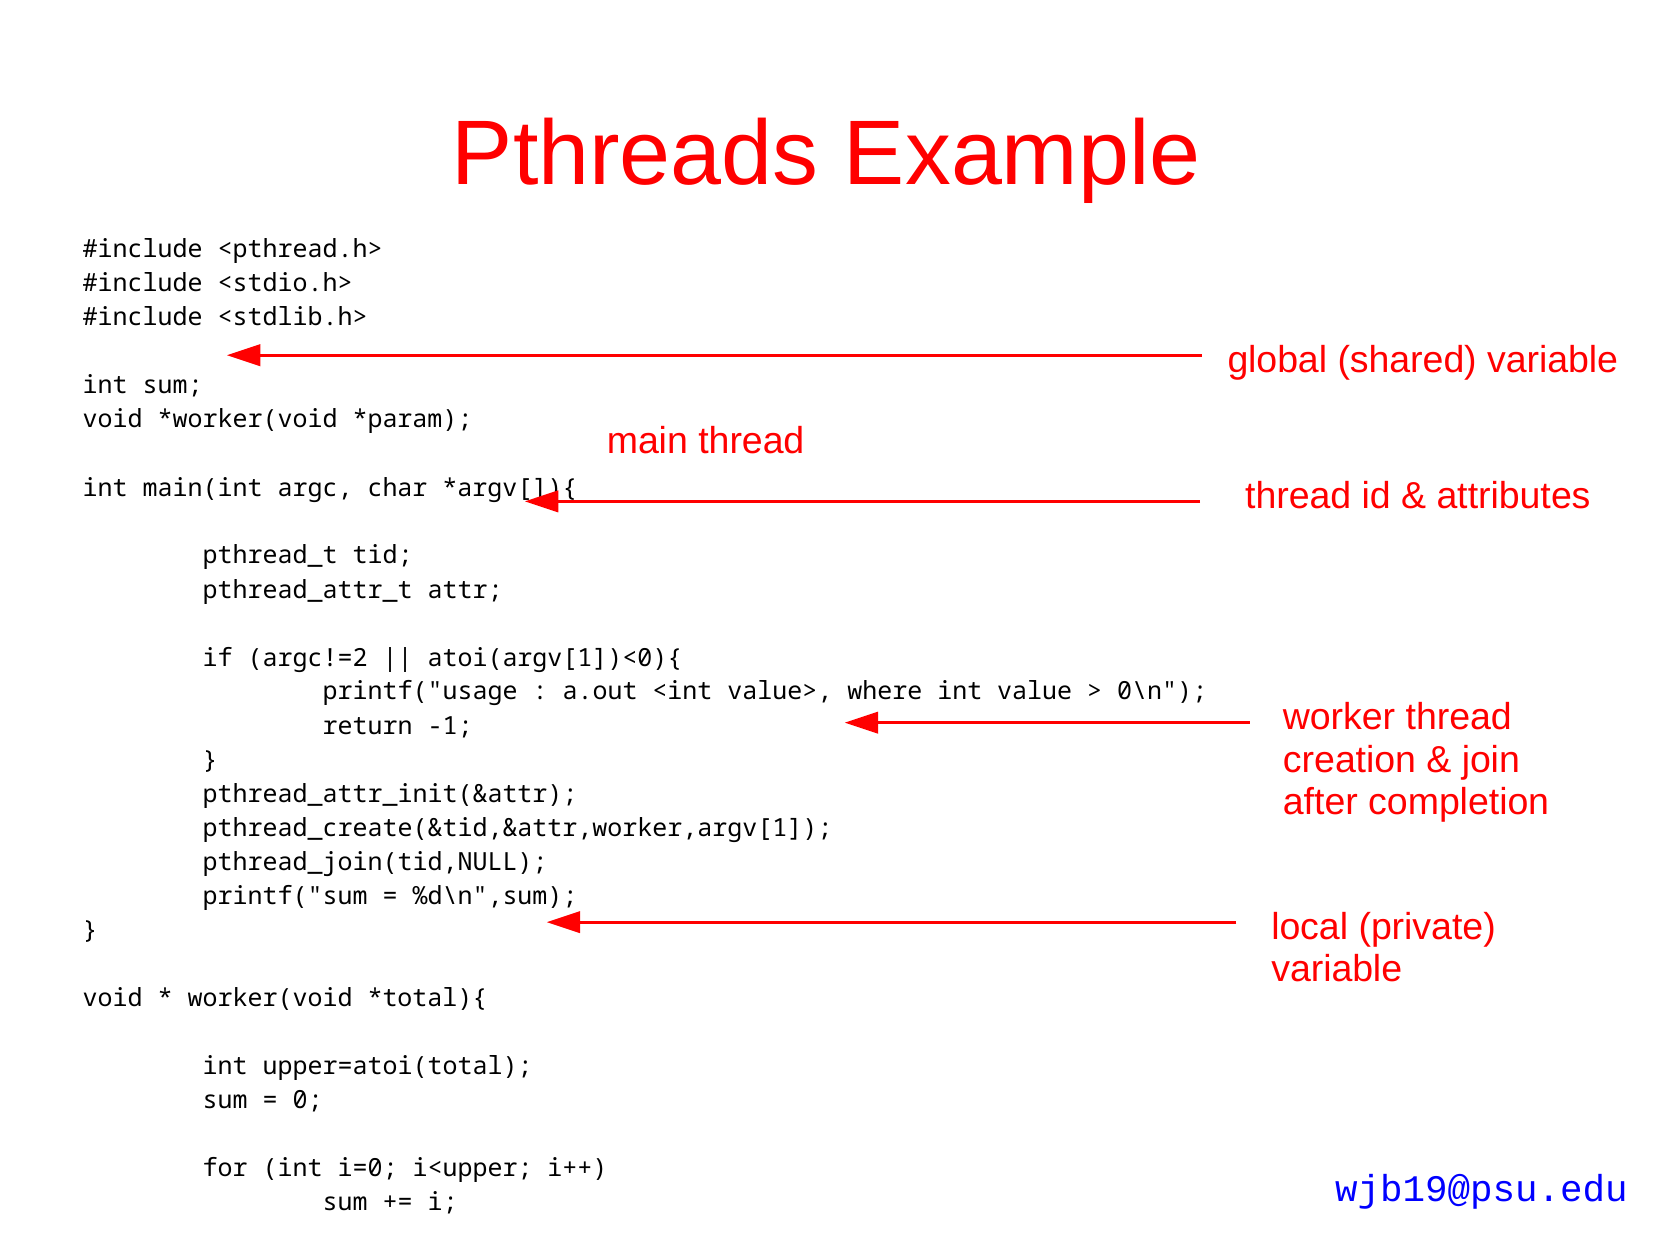

# Pthreads Example
#include <pthread.h>
#include <stdio.h>
#include <stdlib.h>
int sum;
void *worker(void *param);
int main(int argc, char *argv[]){
 pthread_t tid;
 pthread_attr_t attr;
 if (argc!=2 || atoi(argv[1])<0){
 printf("usage : a.out <int value>, where int value > 0\n");
 return -1;
 }
 pthread_attr_init(&attr);
 pthread_create(&tid,&attr,worker,argv[1]);
 pthread_join(tid,NULL);
 printf("sum = %d\n",sum);
}
void * worker(void *total){
 int upper=atoi(total);
 sum = 0;
 for (int i=0; i<upper; i++)
 sum += i;
 pthread_exit(0);
}
global (shared) variable
main thread
thread id & attributes
worker thread creation & join
after completion
local (private) variable
wjb19@psu.edu